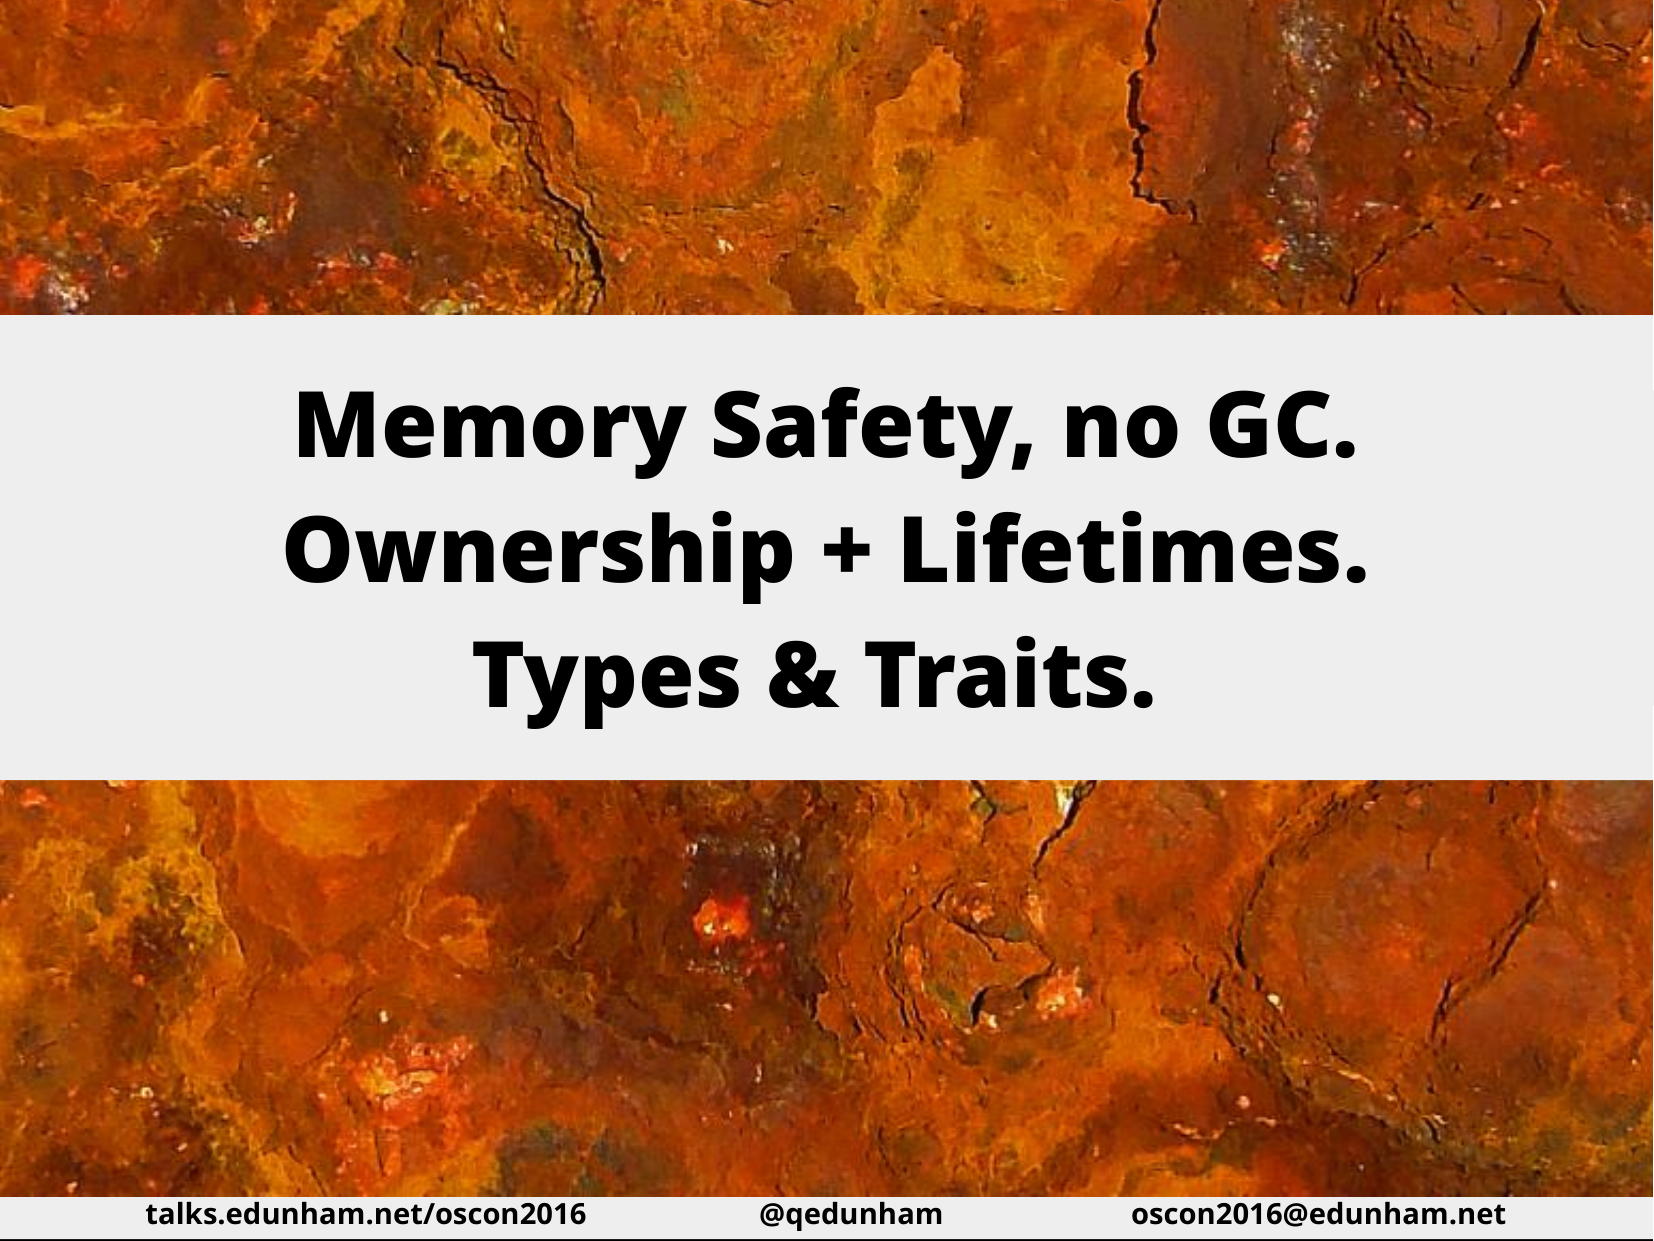

# Memory Safety, no GC. Ownership + Lifetimes. Types & Traits.